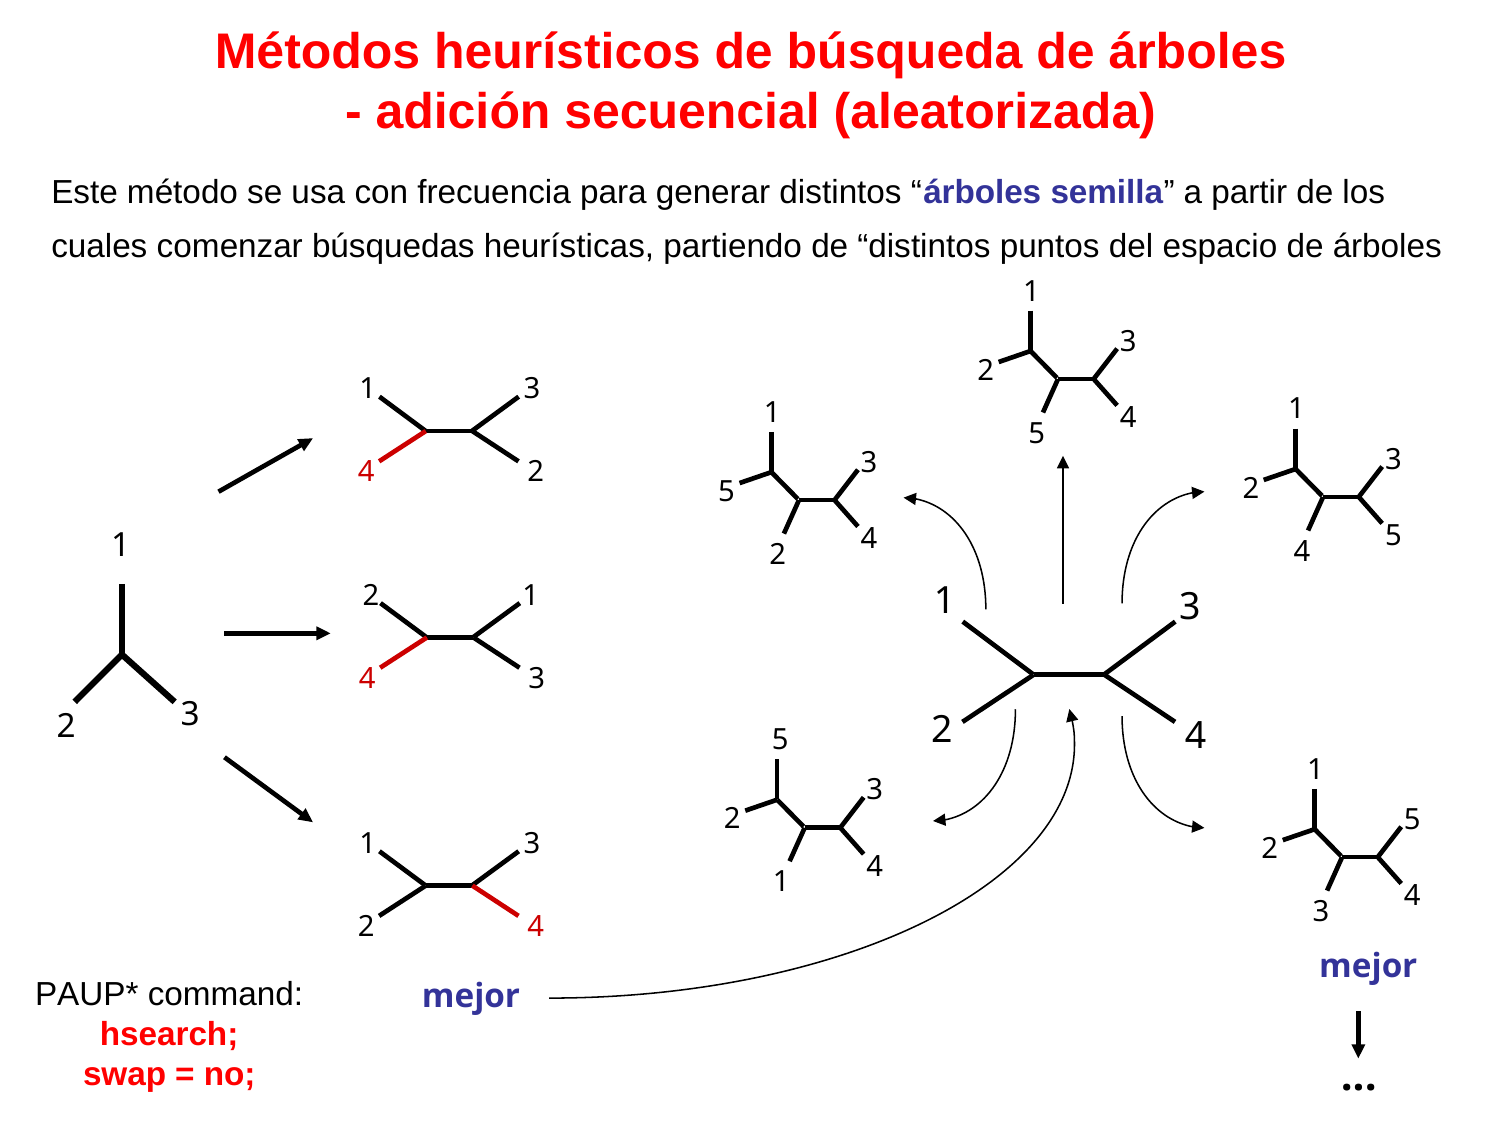

Métodos heurísticos de búsqueda de árboles
- adición secuencial (aleatorizada)
Este método se usa con frecuencia para generar distintos “árboles semilla” a partir de los
cuales comenzar búsquedas heurísticas, partiendo de “distintos puntos del espacio de árboles
1
3
2
4
5
1
3
2
5
4
1
3
5
4
2
5
3
2
4
1
1
5
2
4
3
1
3
4
2
2
1
4
3
1
3
2
4
mejor
1
3
2
1
3
2
4
mejor
...
PAUP* command:
hsearch;
swap = no;